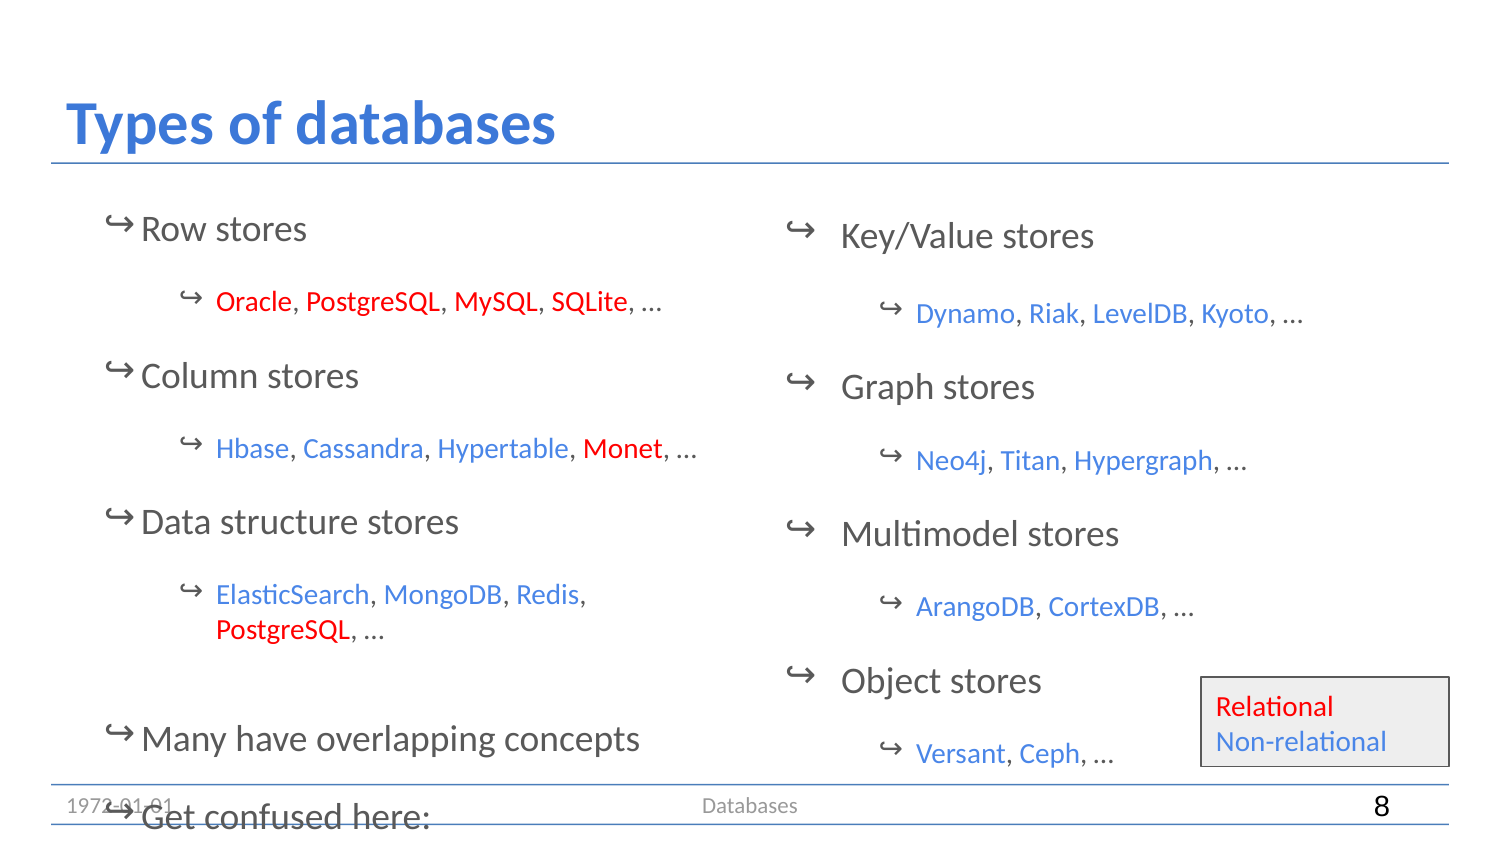

# Types of databases
Row stores
Oracle, PostgreSQL, MySQL, SQLite, …
Column stores
Hbase, Cassandra, Hypertable, Monet, …
Data structure stores
ElasticSearch, MongoDB, Redis,
PostgreSQL, …
Many have overlapping concepts
Get confused here: http://nosql-database.org/
Key/Value stores
Dynamo, Riak, LevelDB, Kyoto, …
Graph stores
Neo4j, Titan, Hypergraph, …
Multimodel stores
ArangoDB, CortexDB, …
Object stores
Versant, Ceph, …
Relational
Non-relational